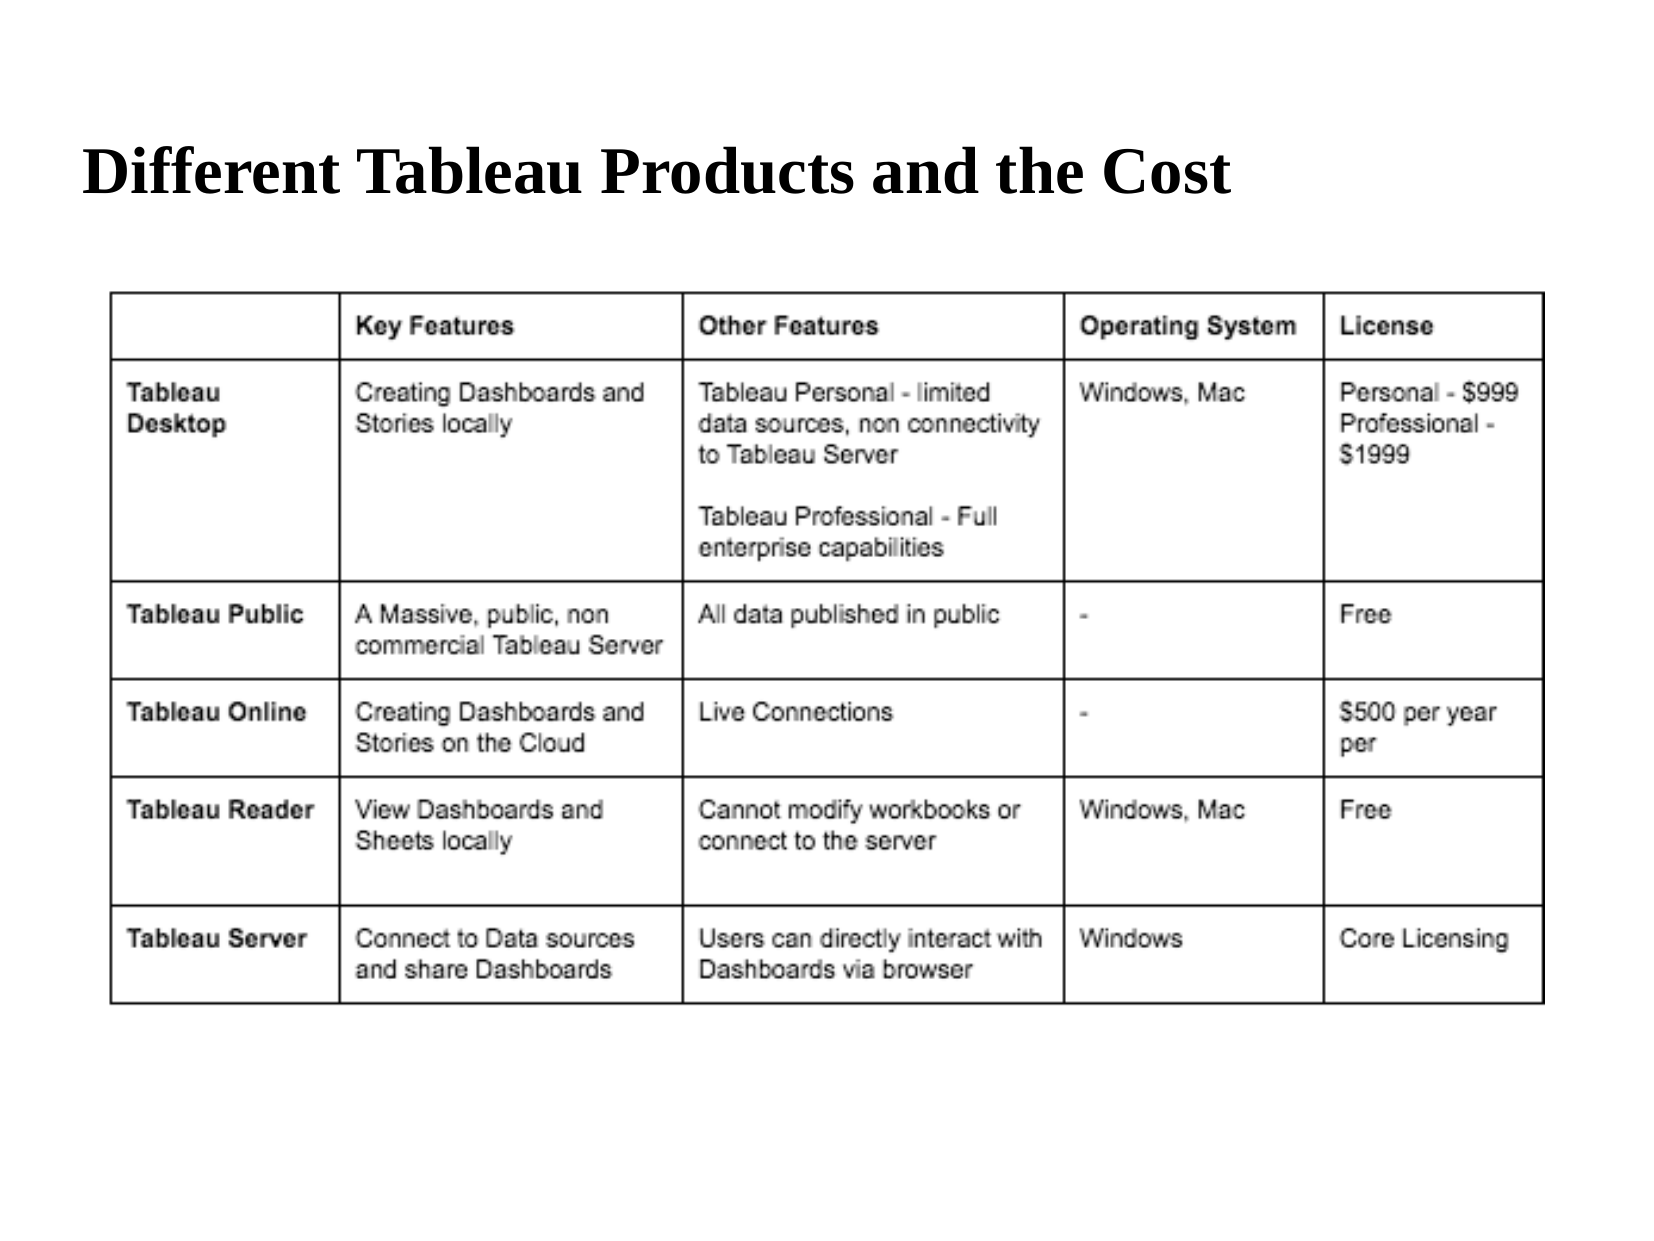

# Different Tableau Products and the Cost